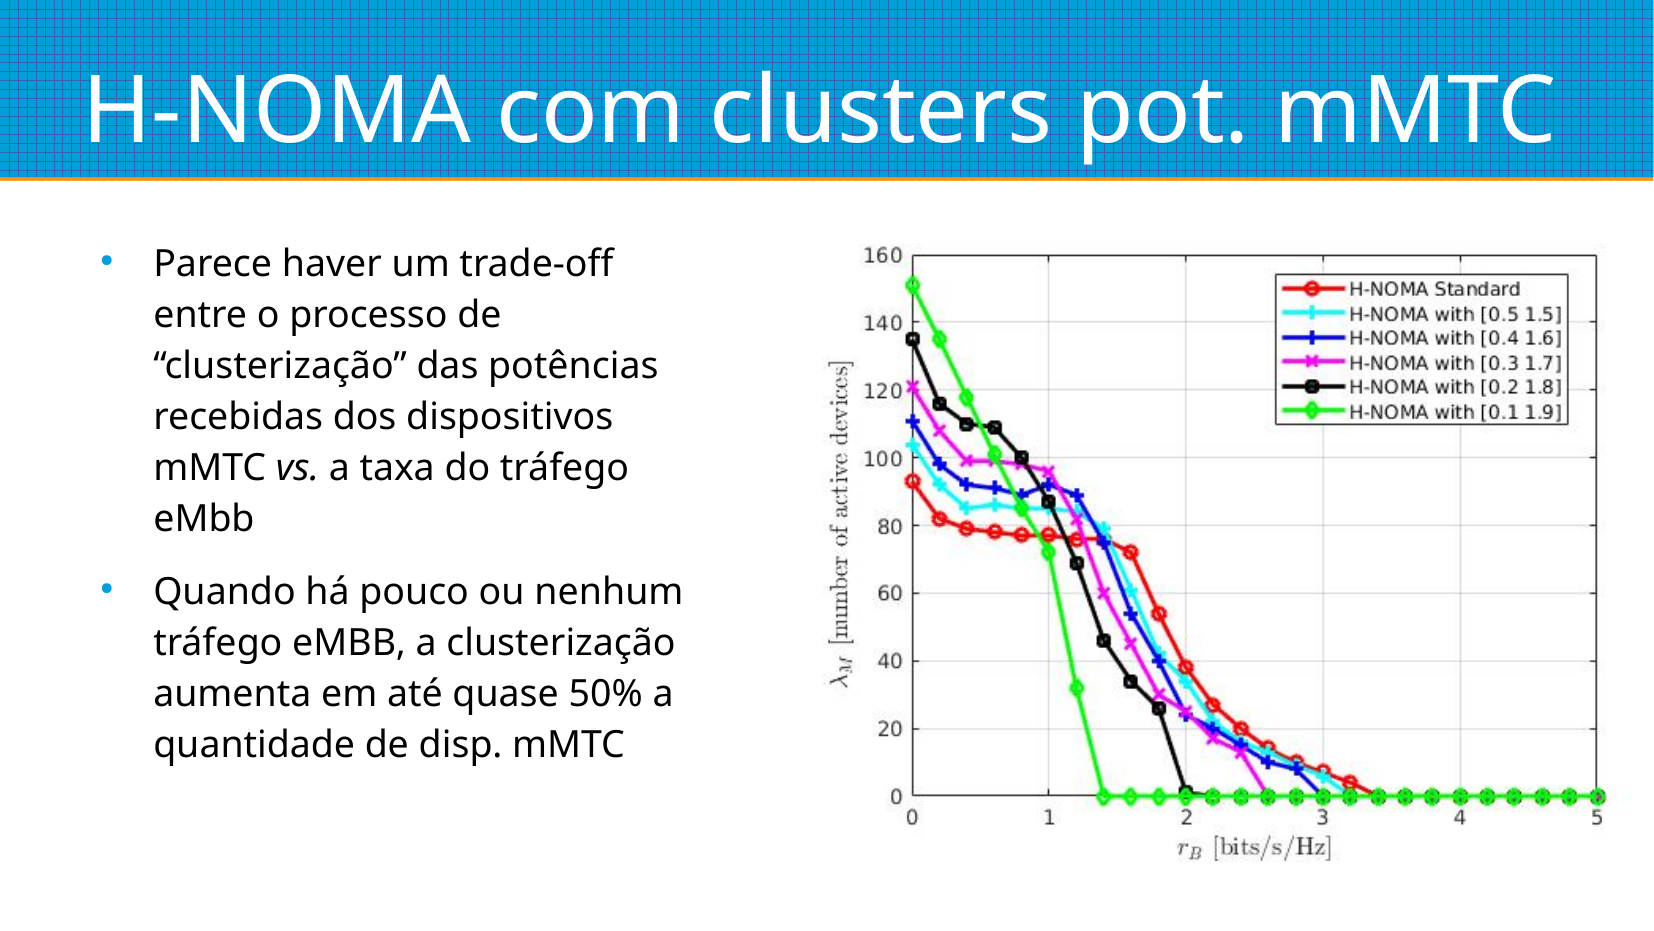

# H-NOMA com clusters pot. mMTC
Parece haver um trade-off entre o processo de “clusterização” das potências recebidas dos dispositivos mMTC vs. a taxa do tráfego eMbb
Quando há pouco ou nenhum tráfego eMBB, a clusterização aumenta em até quase 50% a quantidade de disp. mMTC